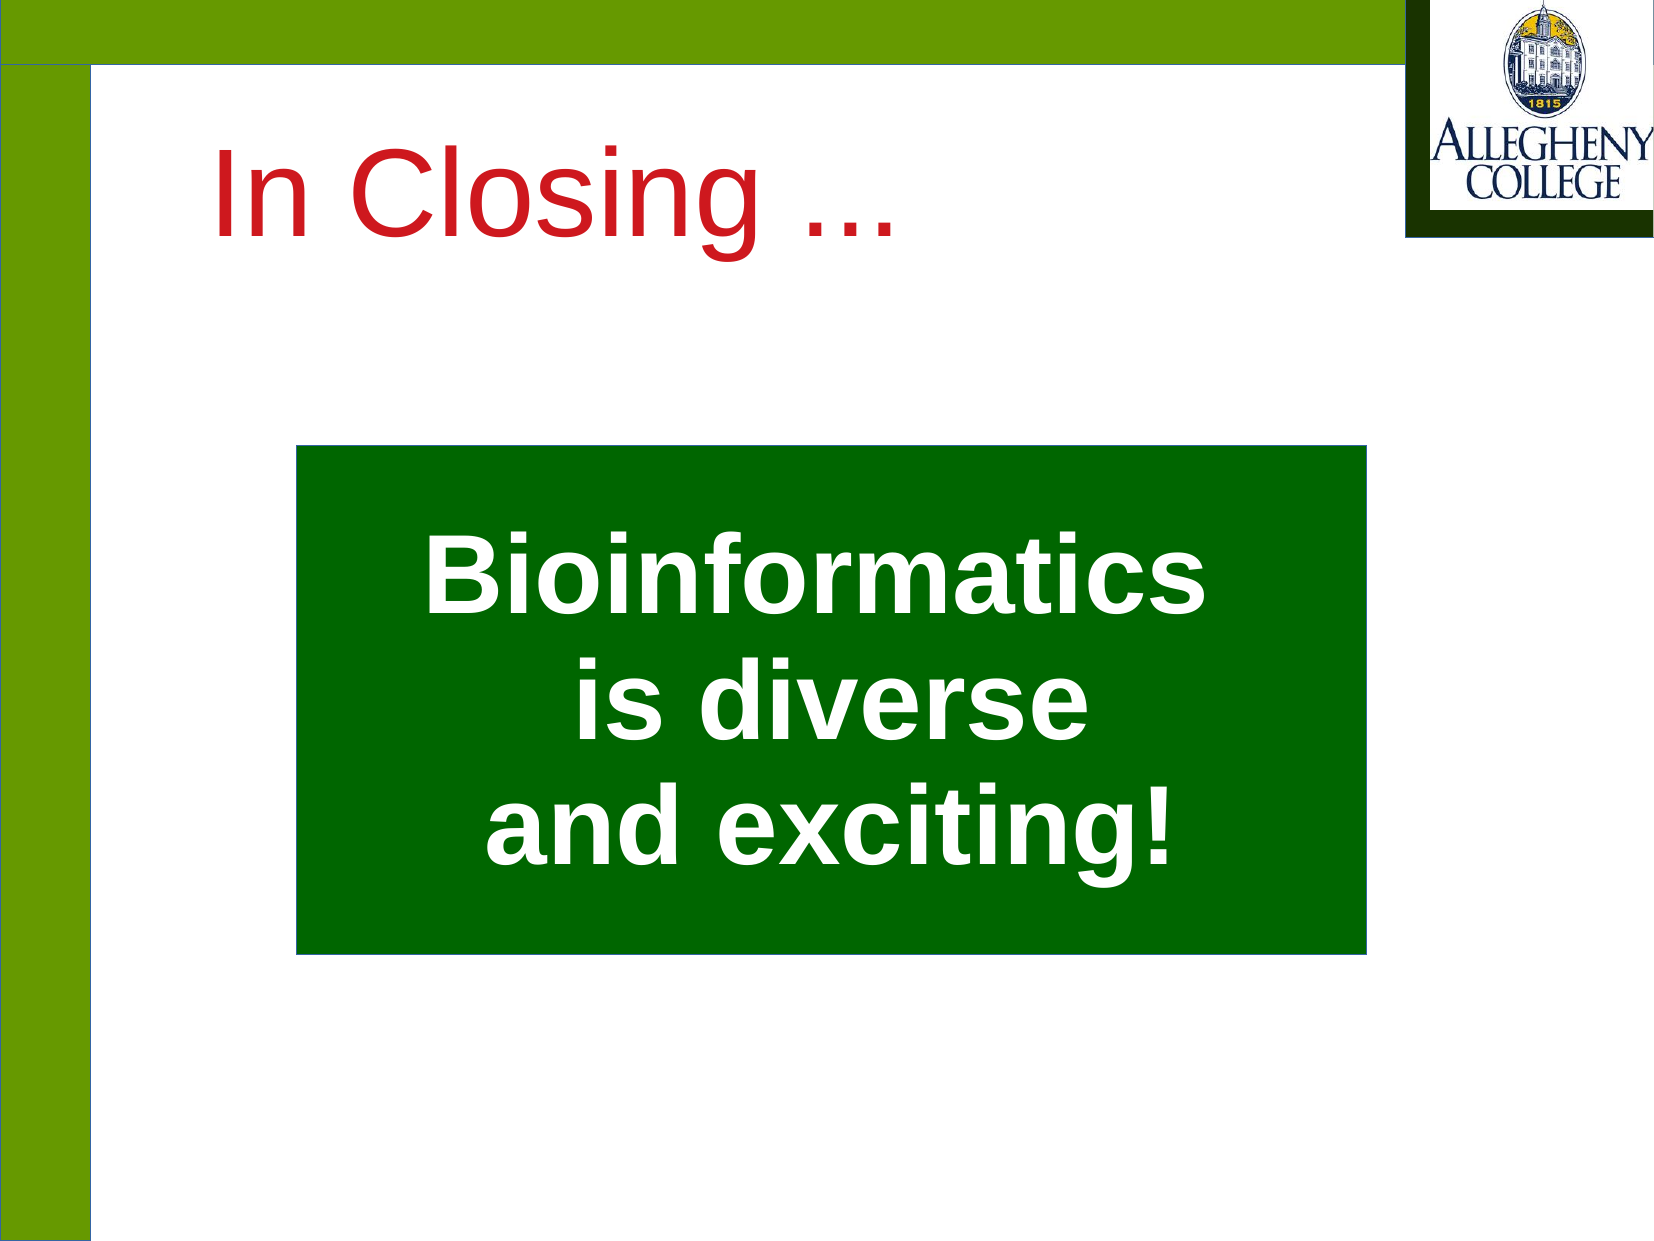

In Closing ...
Bioinformatics
is diverse
and exciting!